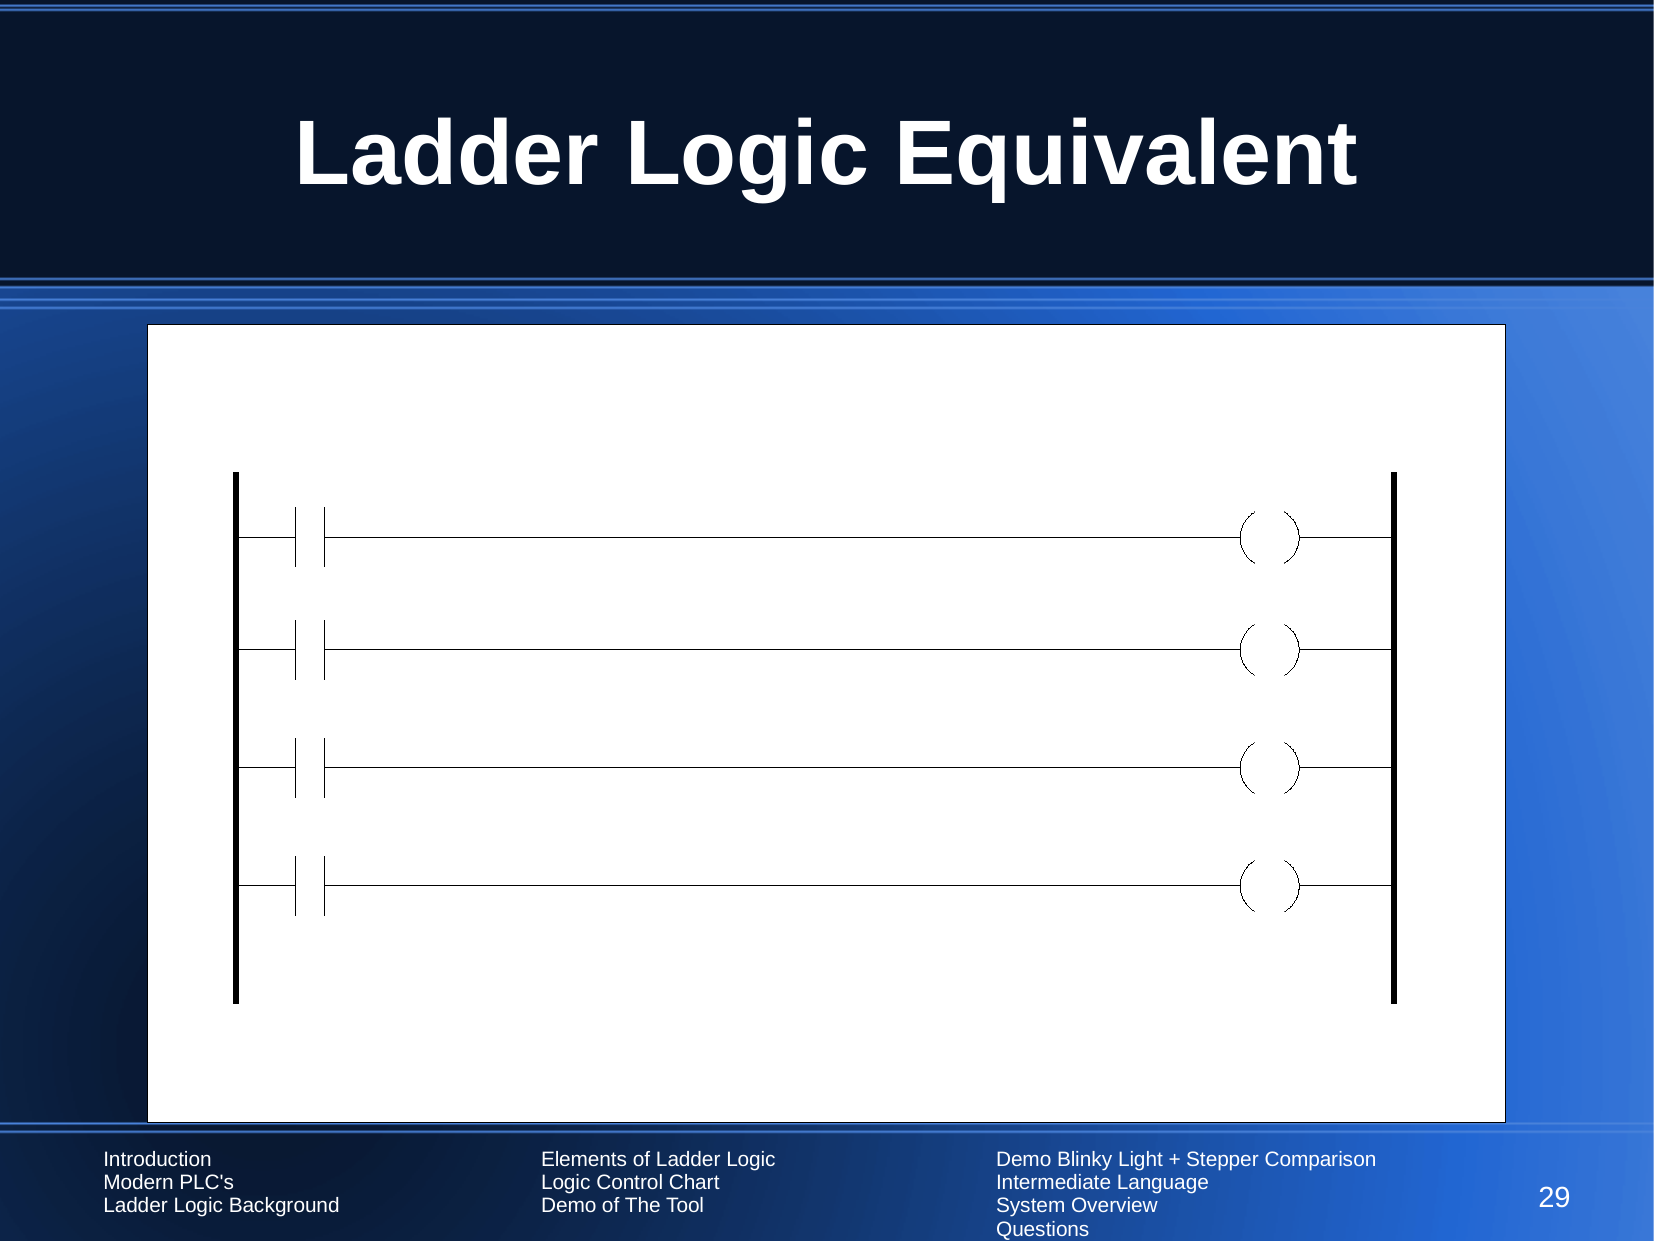

# Ladder Logic Equivalent
Send output to the motor. Note: out0-3 are wired to the stepper motor.
SLatch1
out3
SLatch2
out0
SLatch3
out2
SLatch4
out1
29